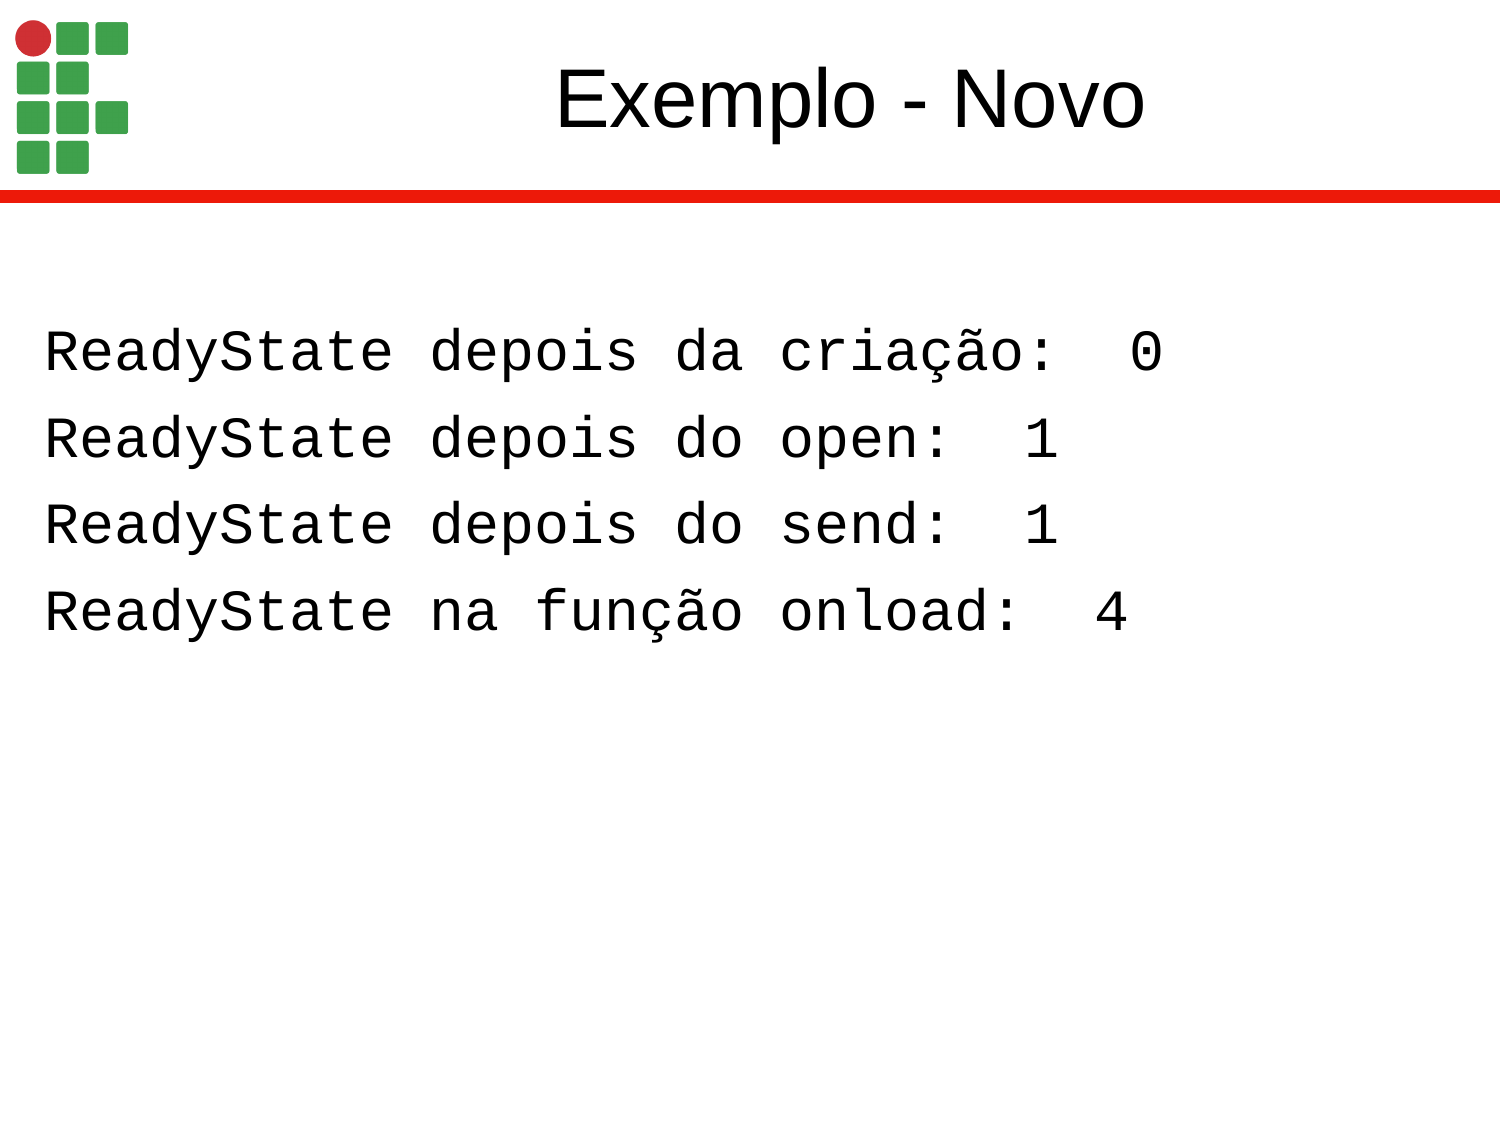

# Exemplo - Novo
ReadyState depois da criação: 0
ReadyState depois do open: 1
ReadyState depois do send: 1
ReadyState na função onload: 4